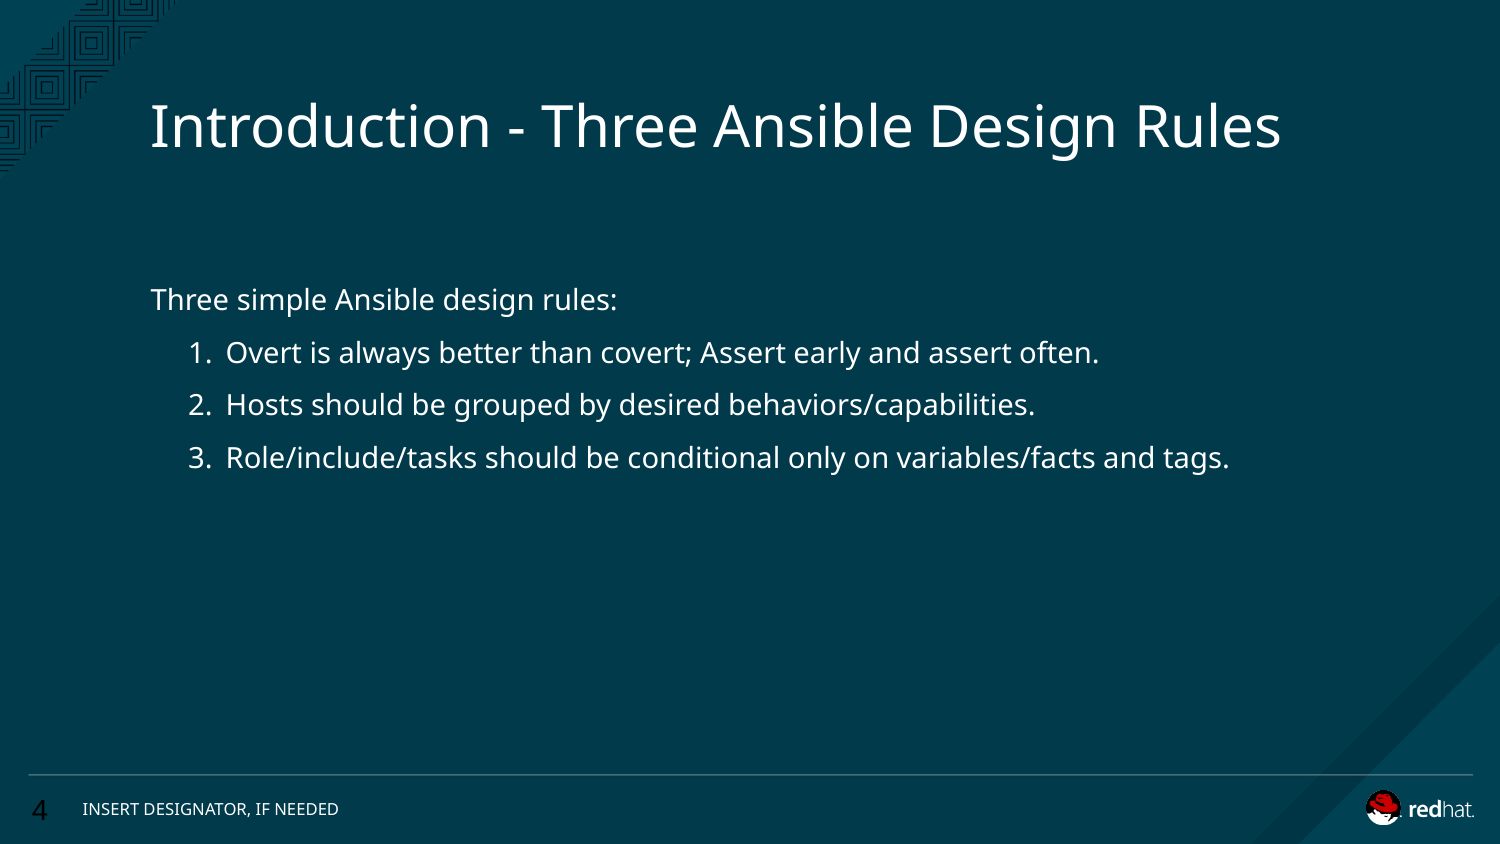

Introduction - Three Ansible Design Rules
# Three simple Ansible design rules:
Overt is always better than covert; Assert early and assert often.
Hosts should be grouped by desired behaviors/capabilities.
Role/include/tasks should be conditional only on variables/facts and tags.